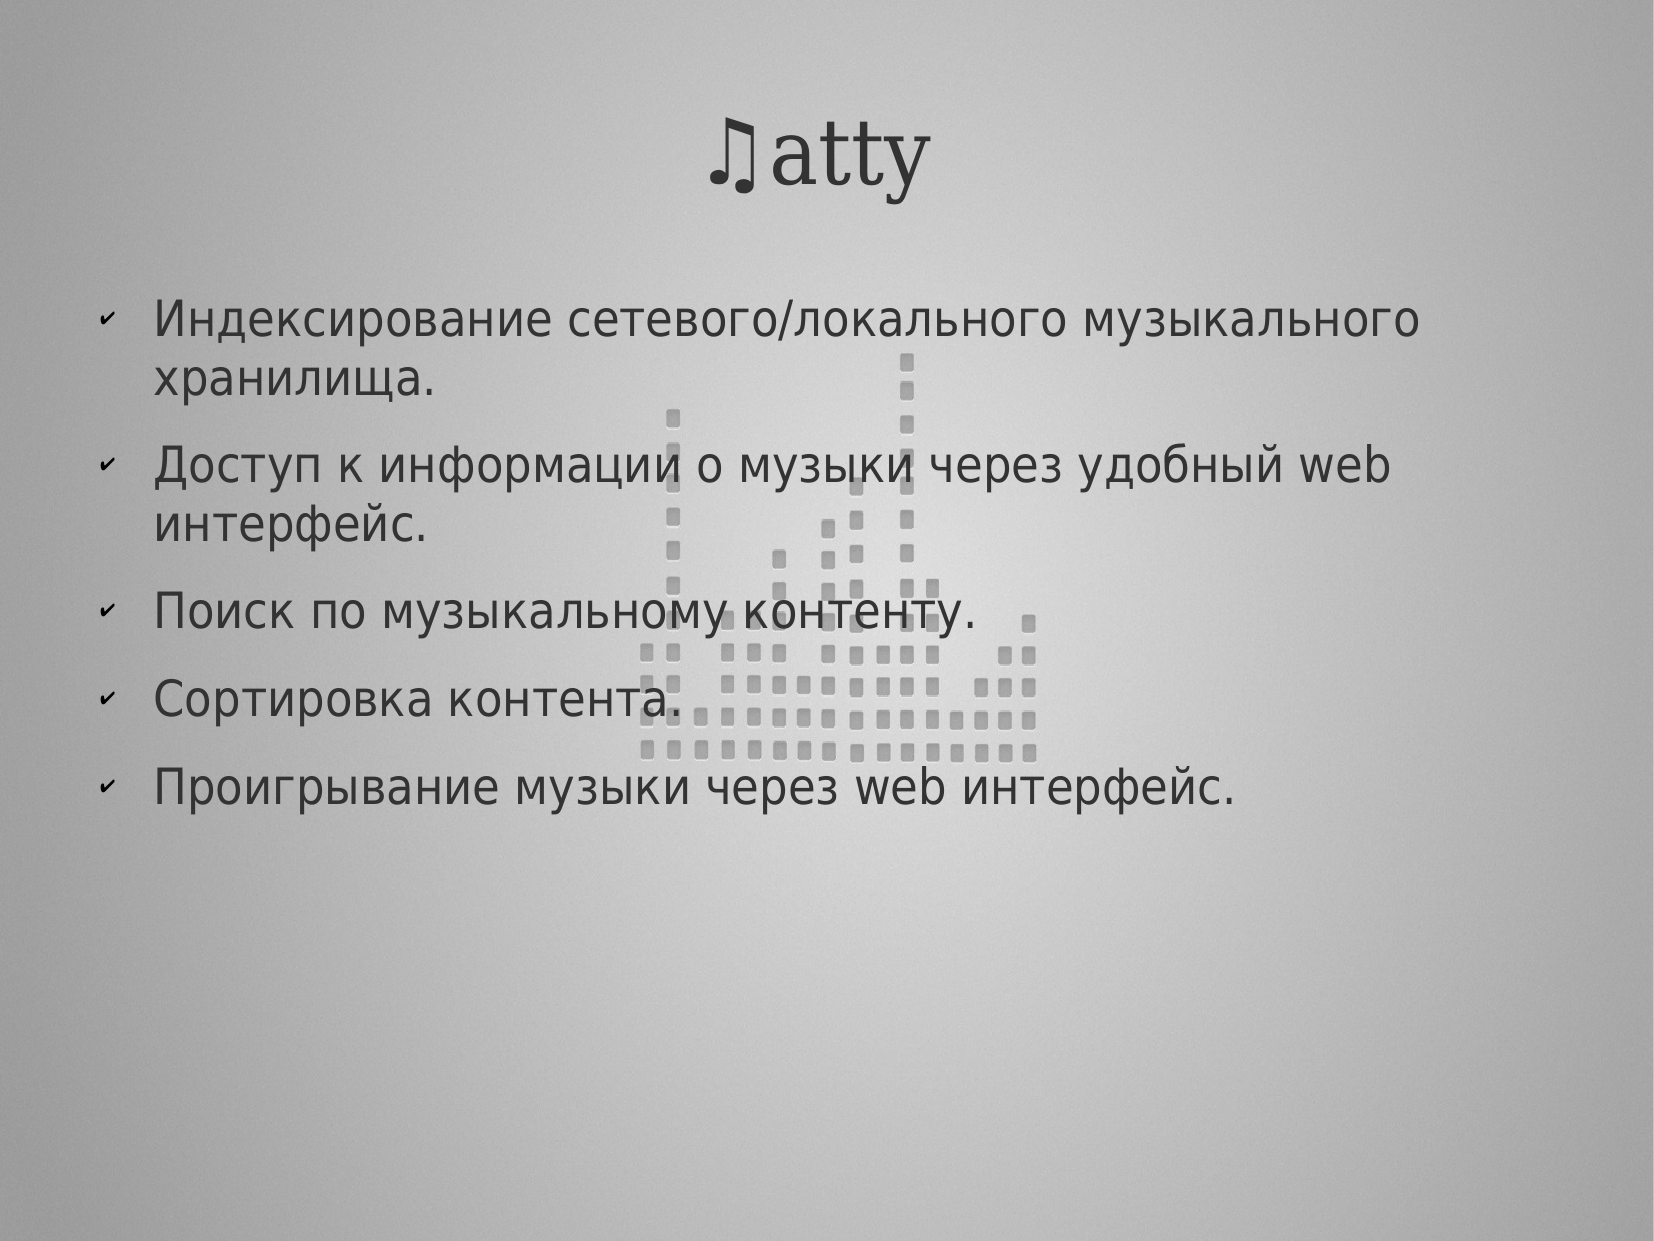

# ♫atty
Индексирование сетевого/локального музыкального хранилища.
Доступ к информации о музыки через удобный web интерфейс.
Поиск по музыкальному контенту.
Сортировка контента.
Проигрывание музыки через web интерфейс.